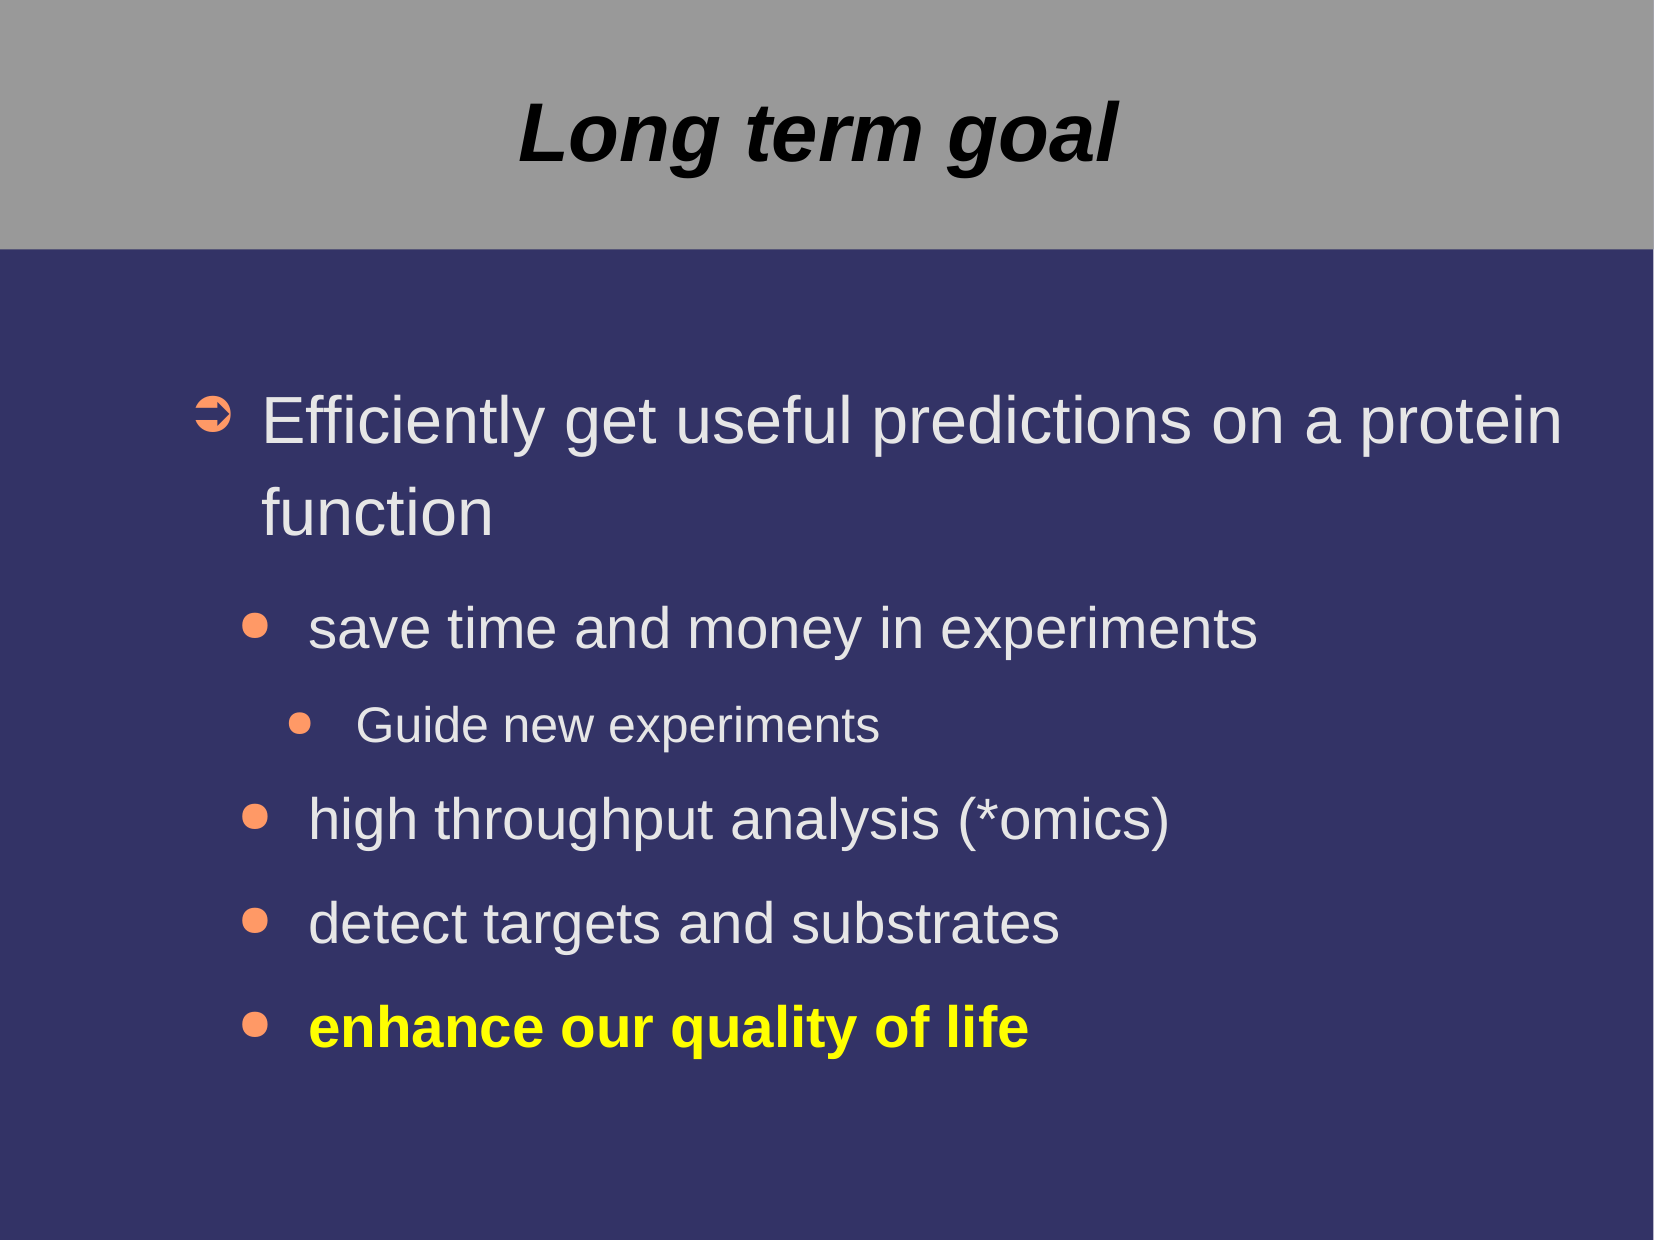

# Long term goal
Efficiently get useful predictions on a protein function
save time and money in experiments
Guide new experiments
high throughput analysis (*omics)
detect targets and substrates
enhance our quality of life